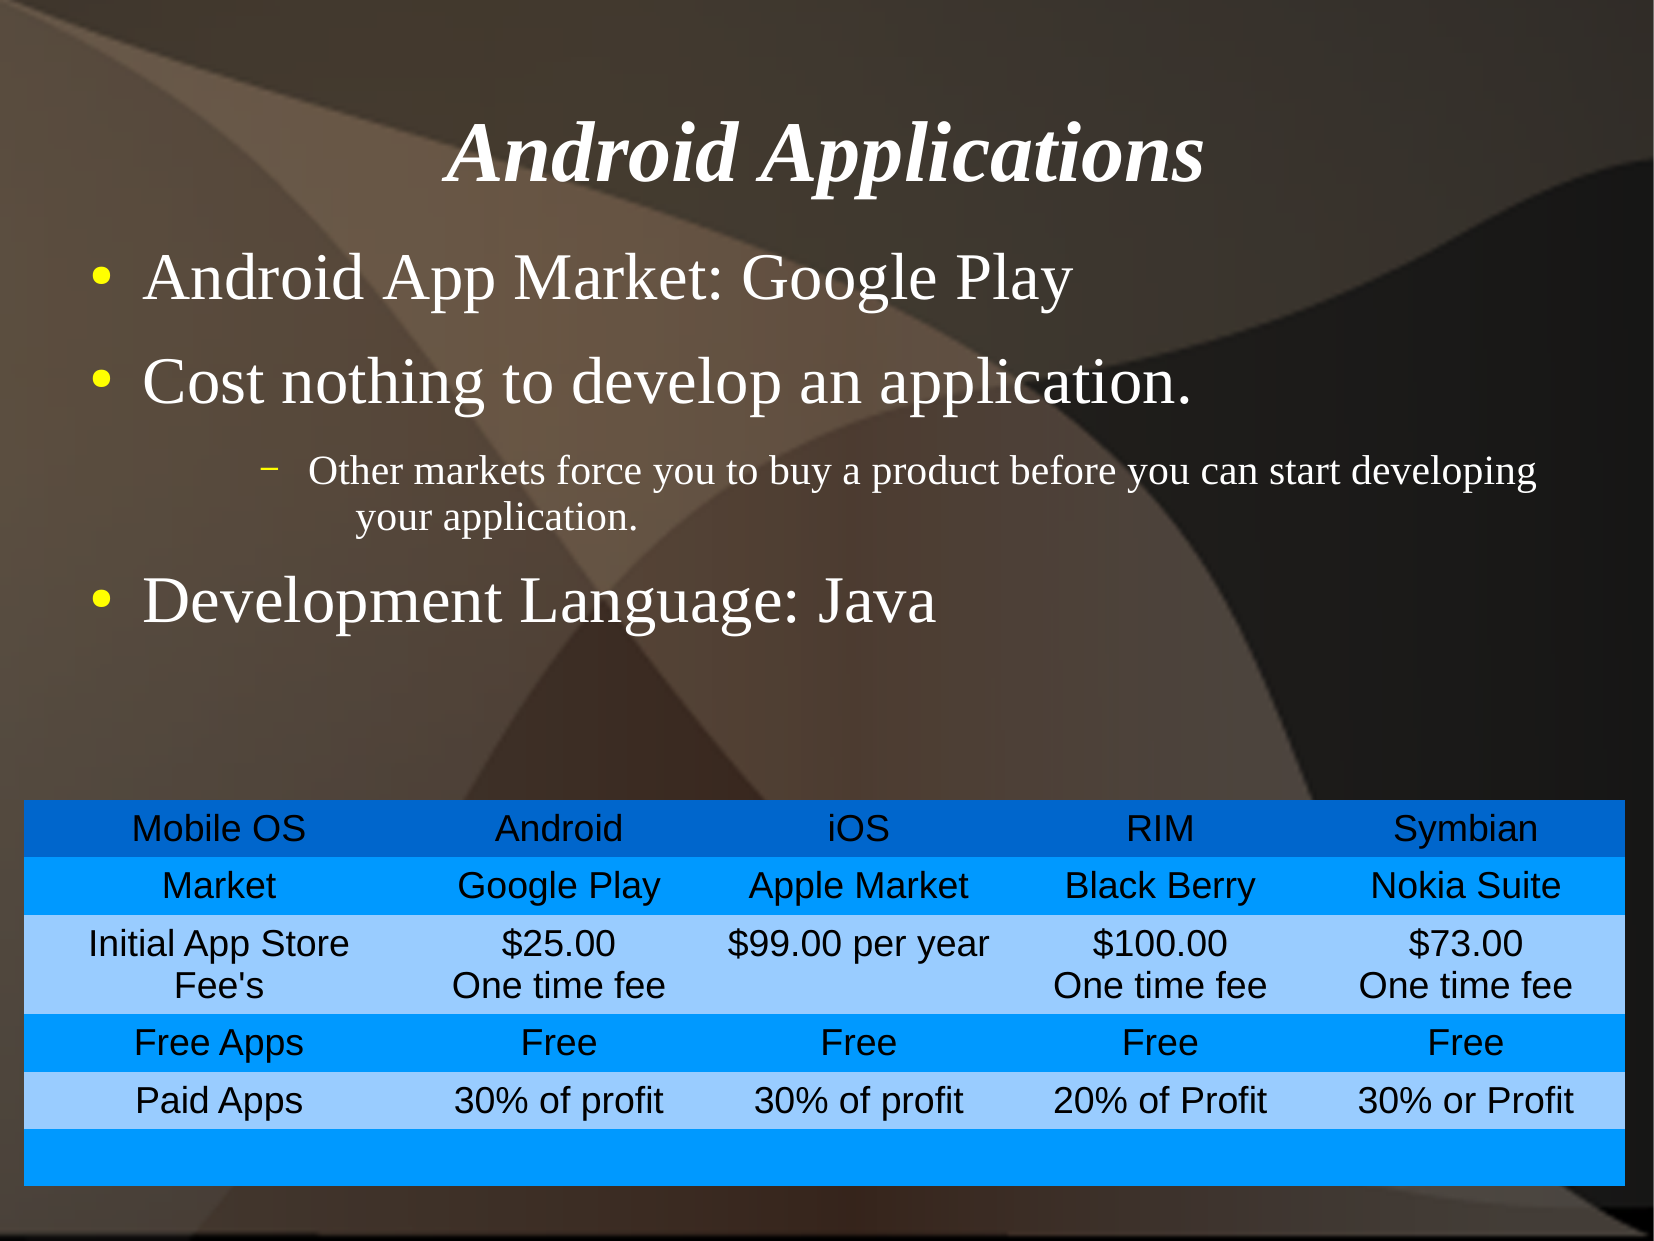

# Android Applications
Android App Market: Google Play
Cost nothing to develop an application.
Other markets force you to buy a product before you can start developing your application.
Development Language: Java
| Mobile OS | Android | iOS | RIM | Symbian |
| --- | --- | --- | --- | --- |
| Market | Google Play | Apple Market | Black Berry | Nokia Suite |
| Initial App Store Fee's | $25.00 One time fee | $99.00 per year | $100.00 One time fee | $73.00 One time fee |
| Free Apps | Free | Free | Free | Free |
| Paid Apps | 30% of profit | 30% of profit | 20% of Profit | 30% or Profit |
| | | | | |